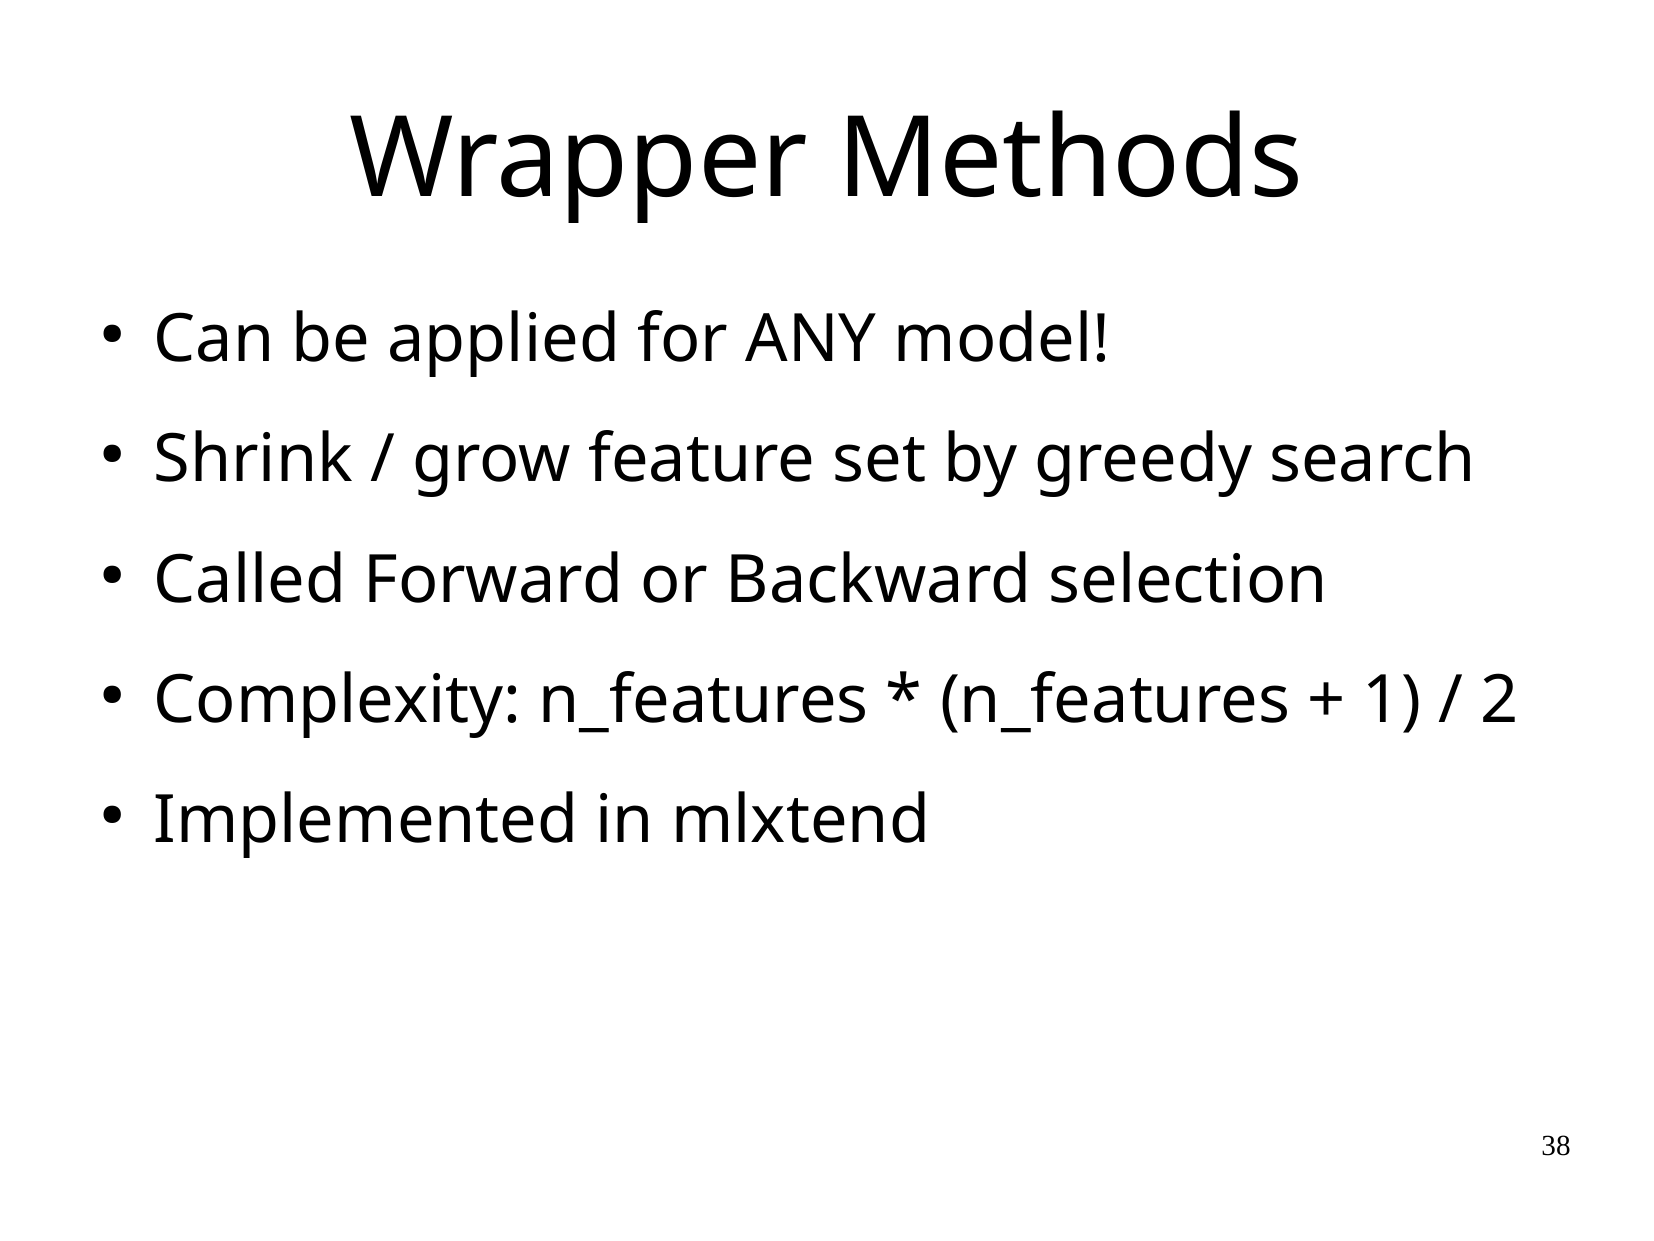

# Wrapper Methods
Can be applied for ANY model!
Shrink / grow feature set by greedy search
Called Forward or Backward selection
Complexity: n_features * (n_features + 1) / 2
Implemented in mlxtend
38